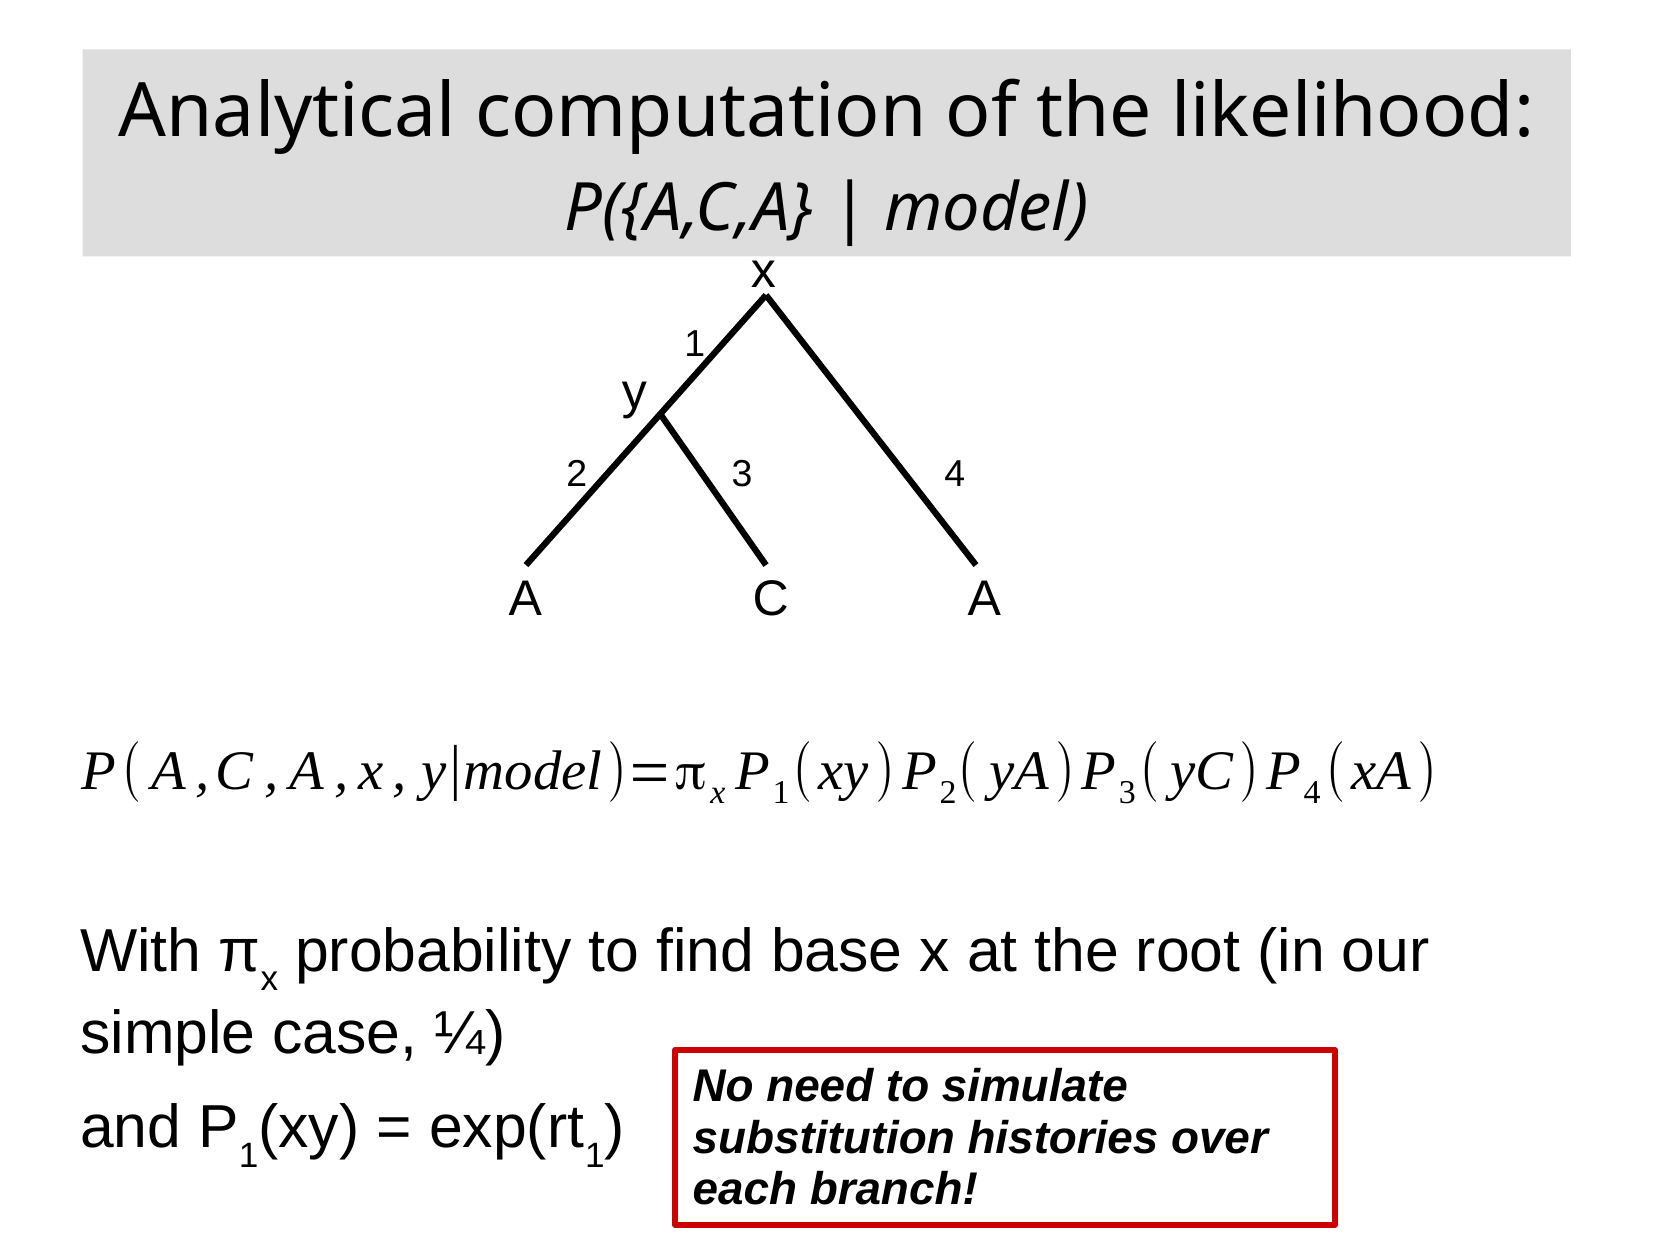

# Analytical computation of the likelihood: P({A,C,A} | model)
x
1
y
2
3
4
C
A
A
With πx probability to find base x at the root (in our simple case, ¼)
and P1(xy) = exp(rt1)
No need to simulate substitution histories over each branch!